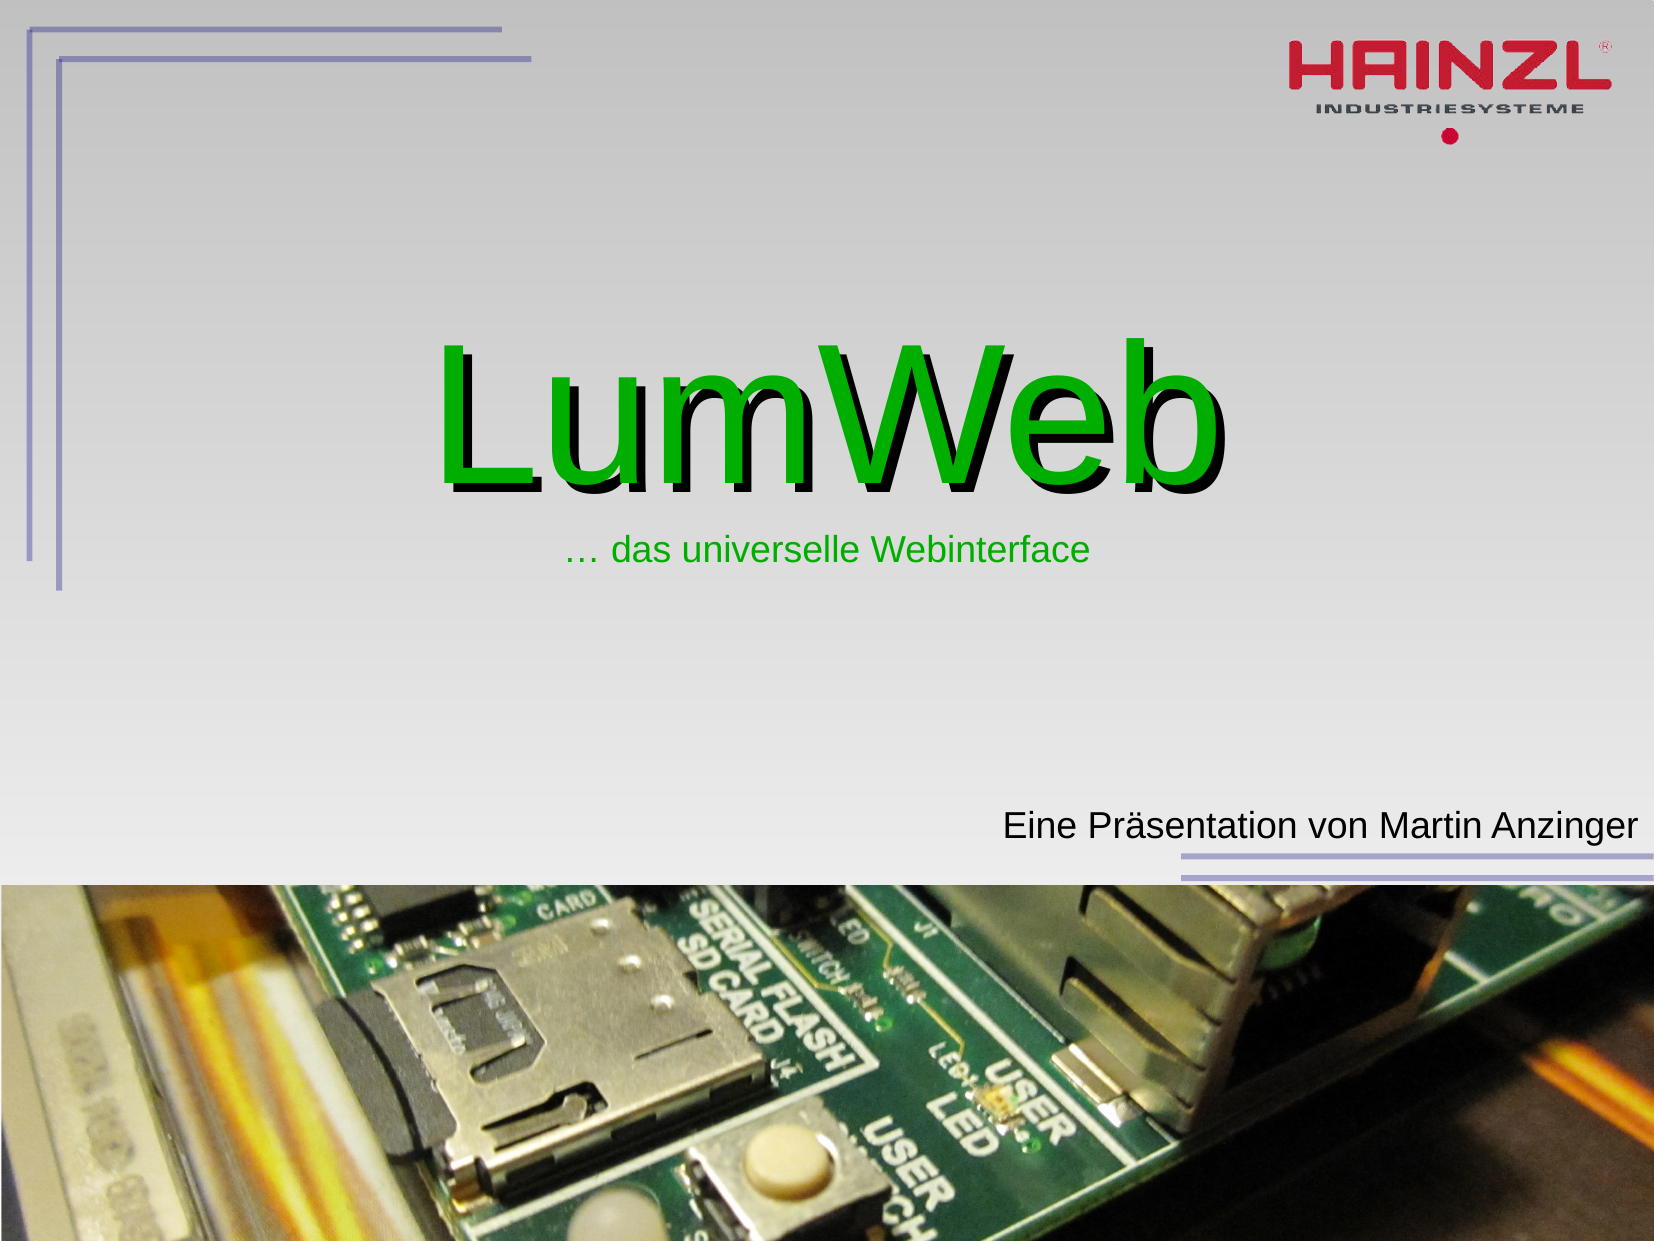

LumWeb
… das universelle Webinterface
Eine Präsentation von Martin Anzinger